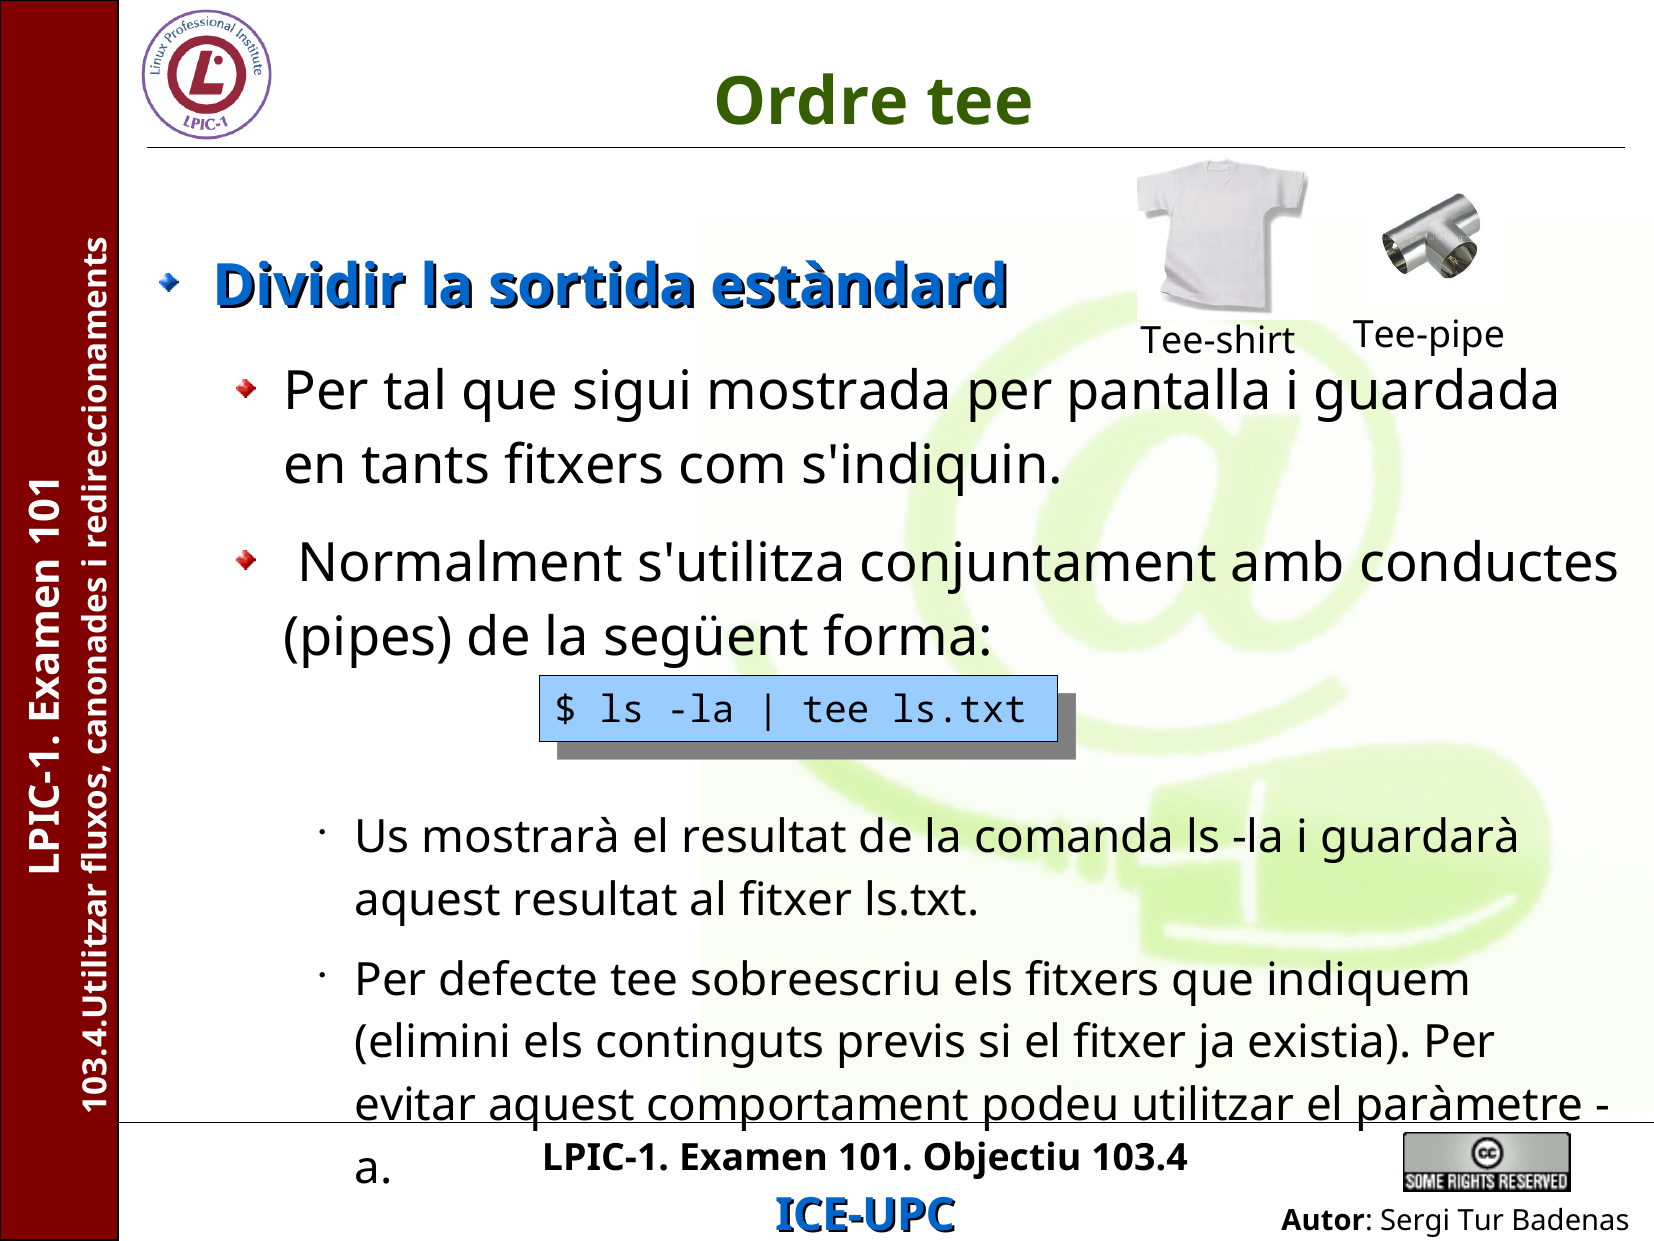

# Ordre tee
Dividir la sortida estàndard
Per tal que sigui mostrada per pantalla i guardada en tants fitxers com s'indiquin.
 Normalment s'utilitza conjuntament amb conductes (pipes) de la següent forma:
Us mostrarà el resultat de la comanda ls -la i guardarà aquest resultat al fitxer ls.txt.
Per defecte tee sobreescriu els fitxers que indiquem (elimini els continguts previs si el fitxer ja existia). Per evitar aquest comportament podeu utilitzar el paràmetre -a.
Tee-pipe
Tee-shirt
$ ls -la | tee ls.txt